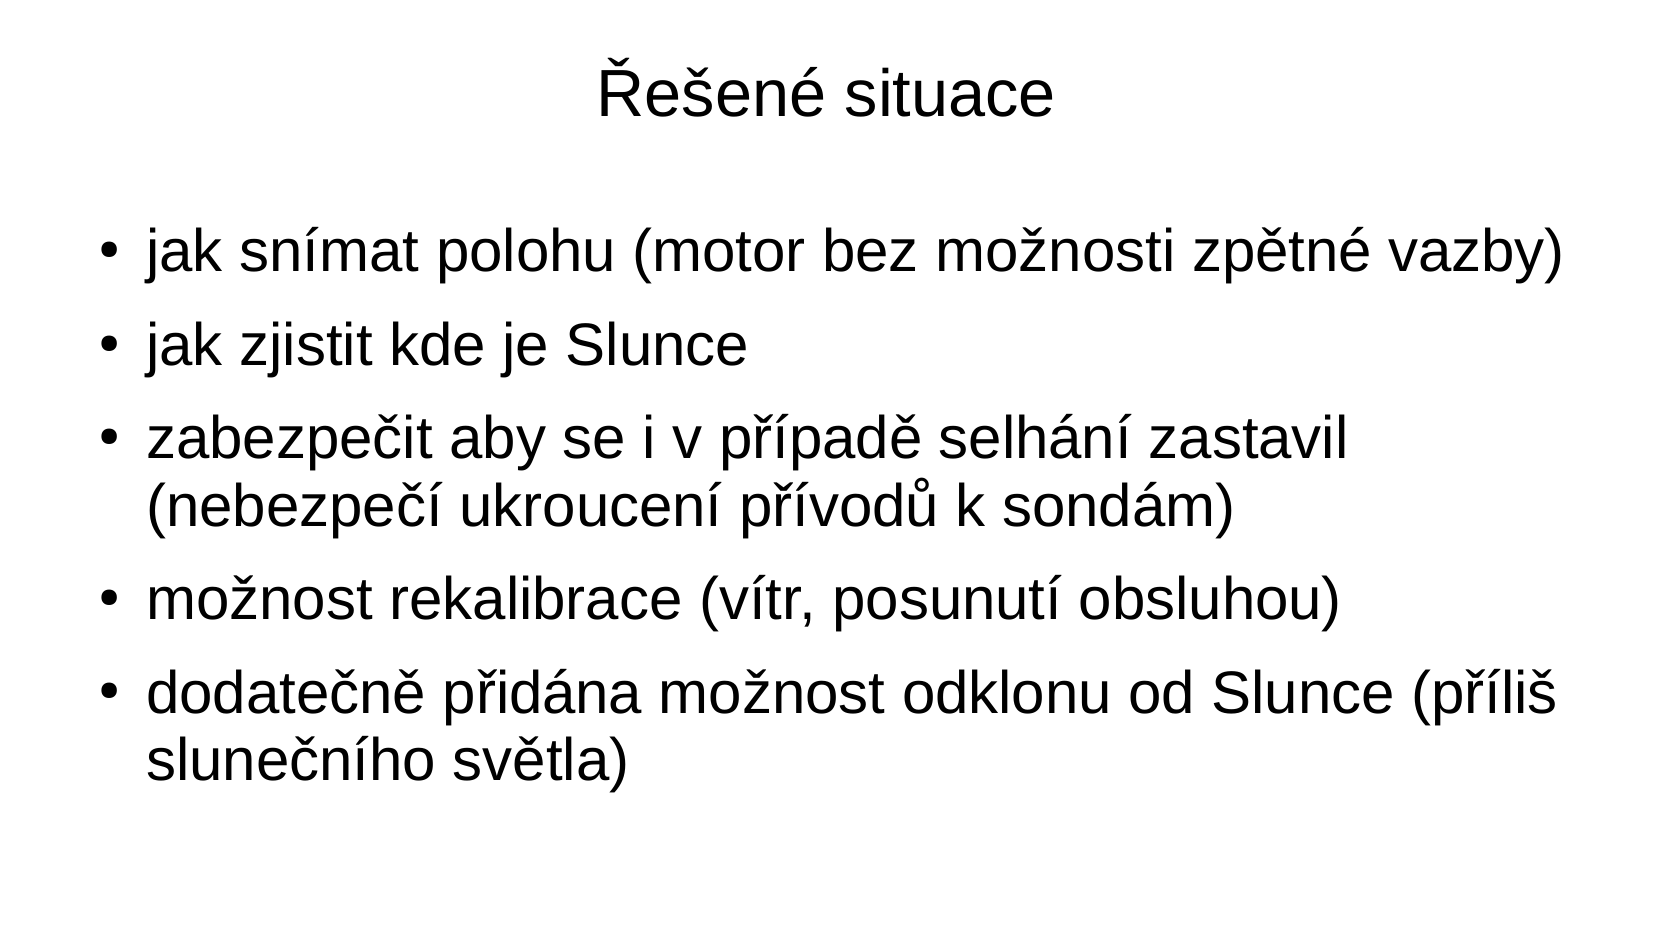

# Řešené situace
jak snímat polohu (motor bez možnosti zpětné vazby)
jak zjistit kde je Slunce
zabezpečit aby se i v případě selhání zastavil (nebezpečí ukroucení přívodů k sondám)
možnost rekalibrace (vítr, posunutí obsluhou)
dodatečně přidána možnost odklonu od Slunce (příliš slunečního světla)